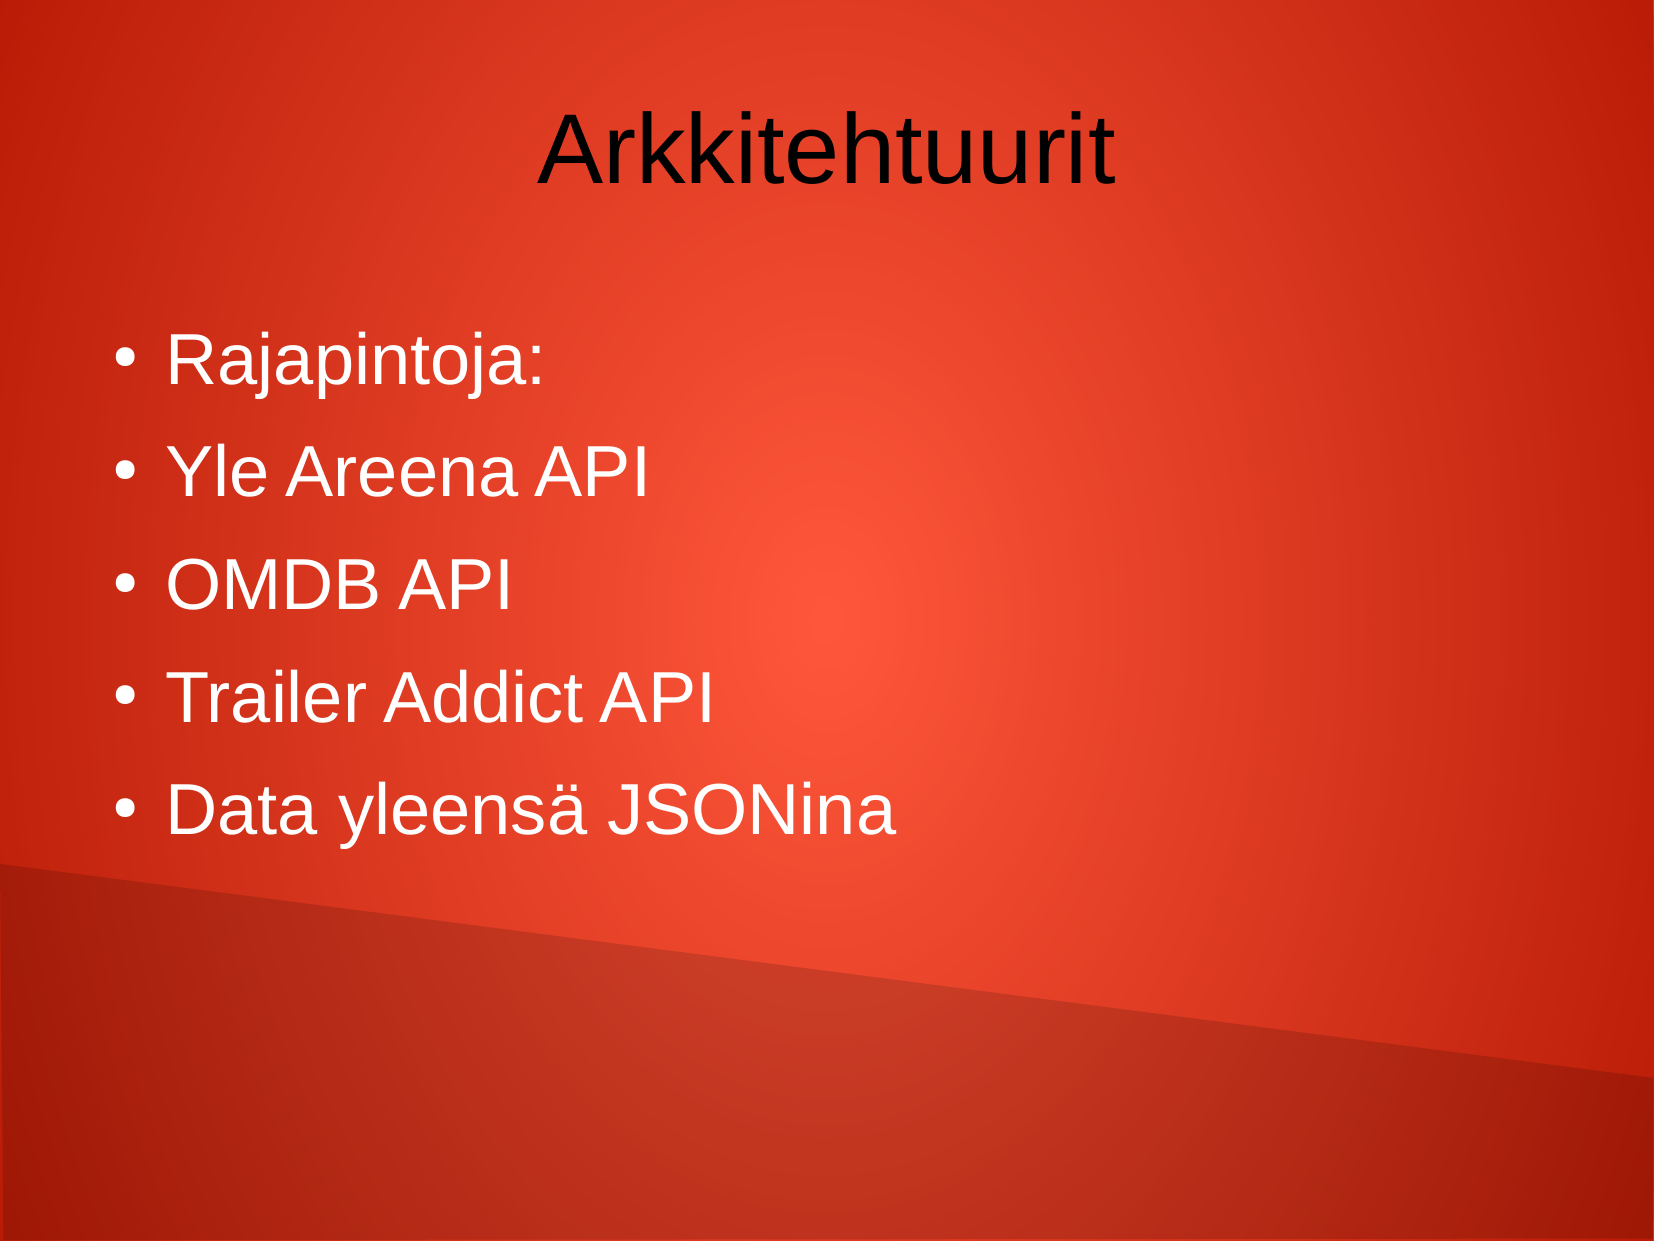

# Arkkitehtuurit
Rajapintoja:
Yle Areena API
OMDB API
Trailer Addict API
Data yleensä JSONina